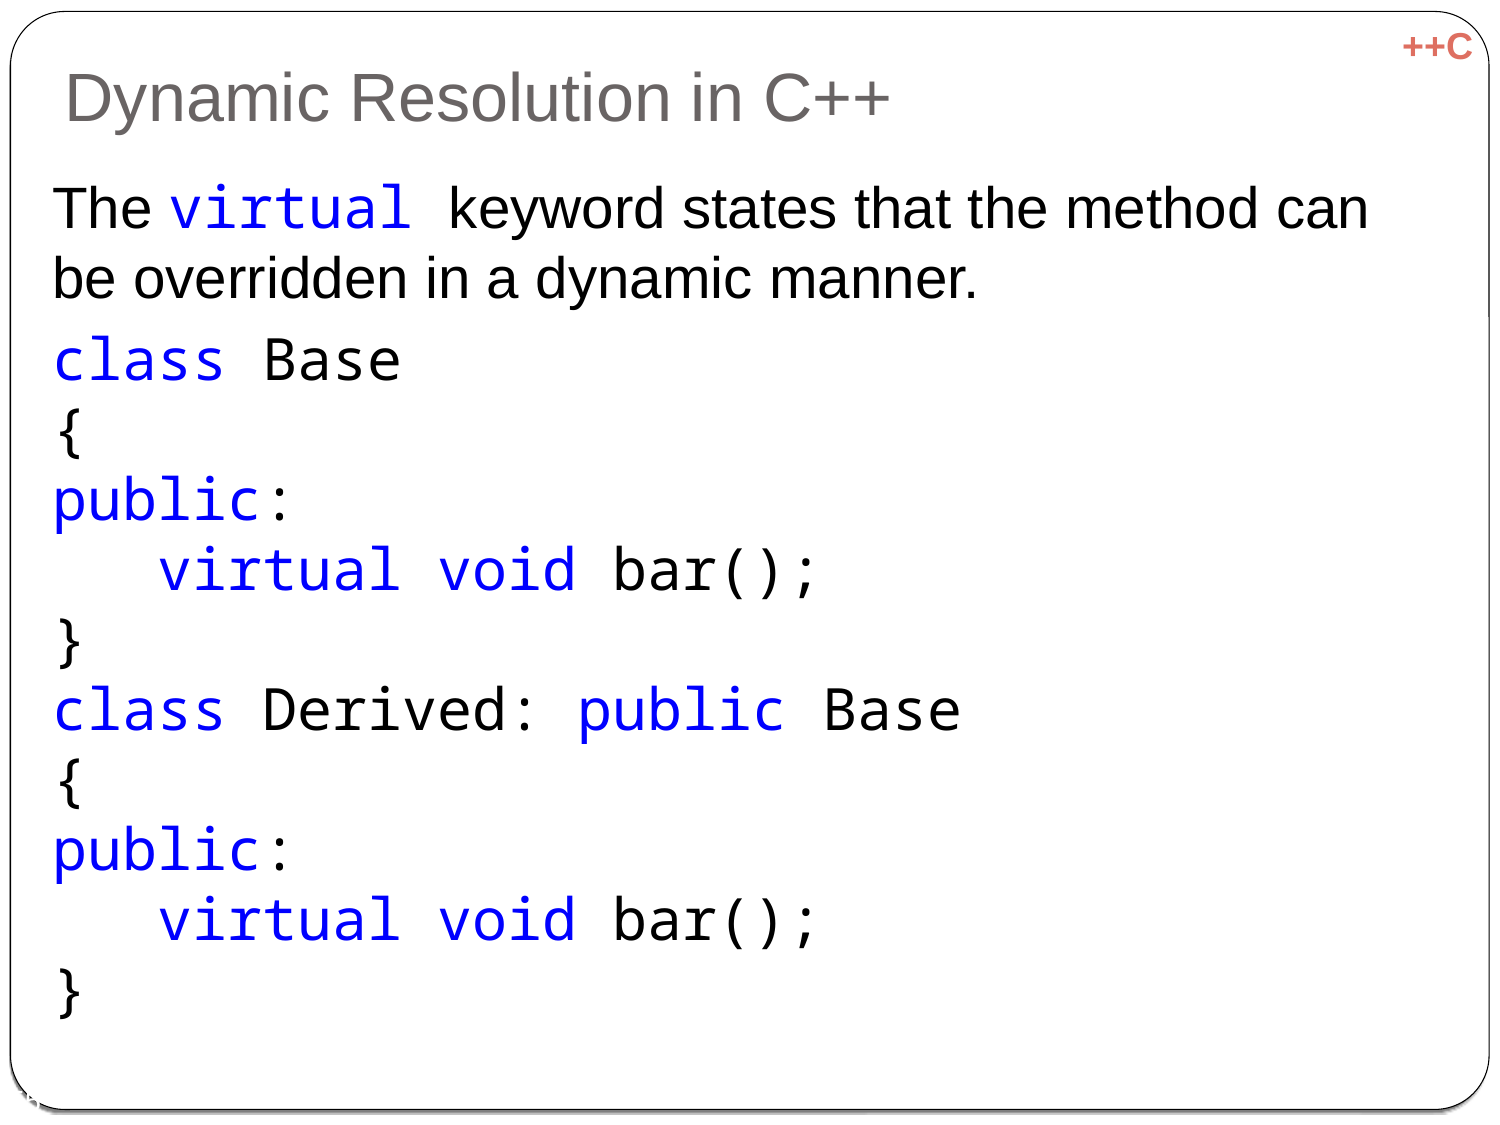

# Dynamic Resolution in C++
The virtual keyword states that the method can be overridden in a dynamic manner.
class Base
{
public:
   virtual void bar();
}
class Derived: public Base
{
public:
   virtual void bar();
}